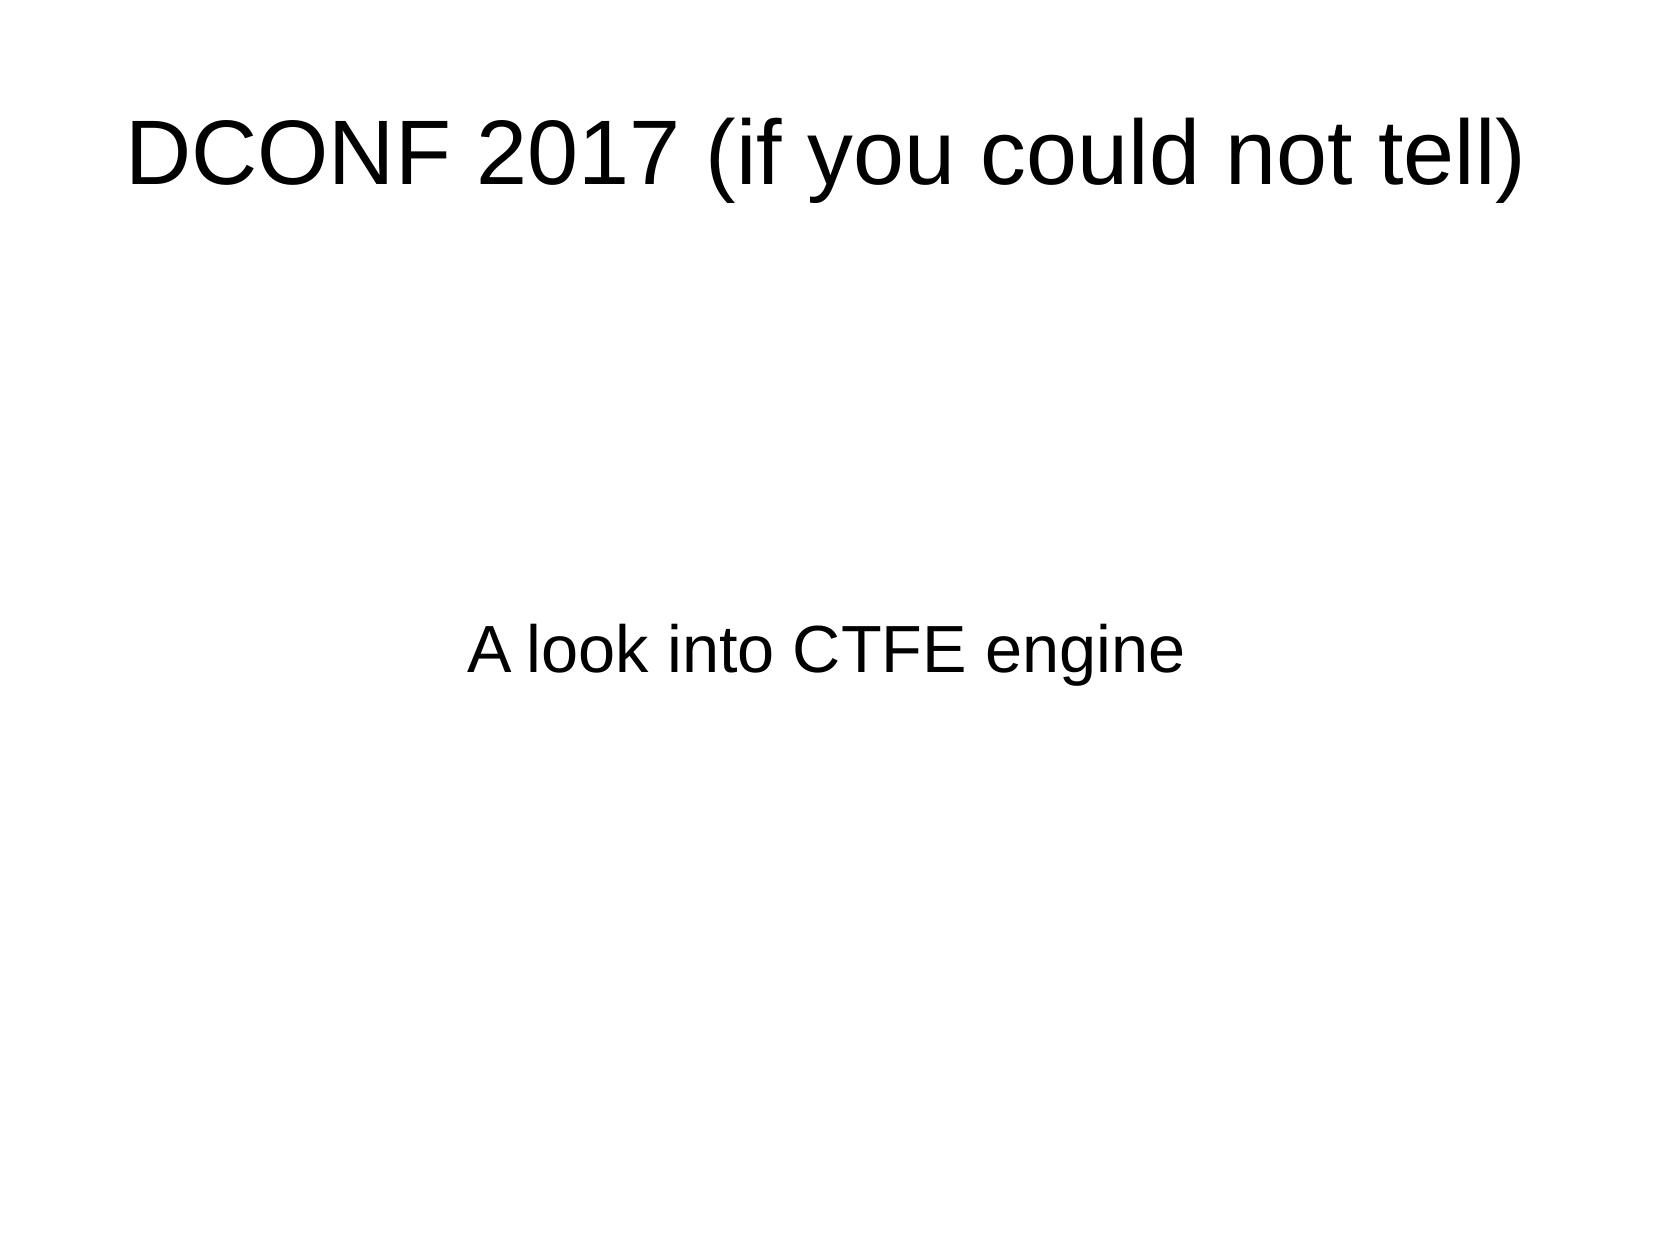

# DCONF 2017 (if you could not tell)
A look into CTFE engine